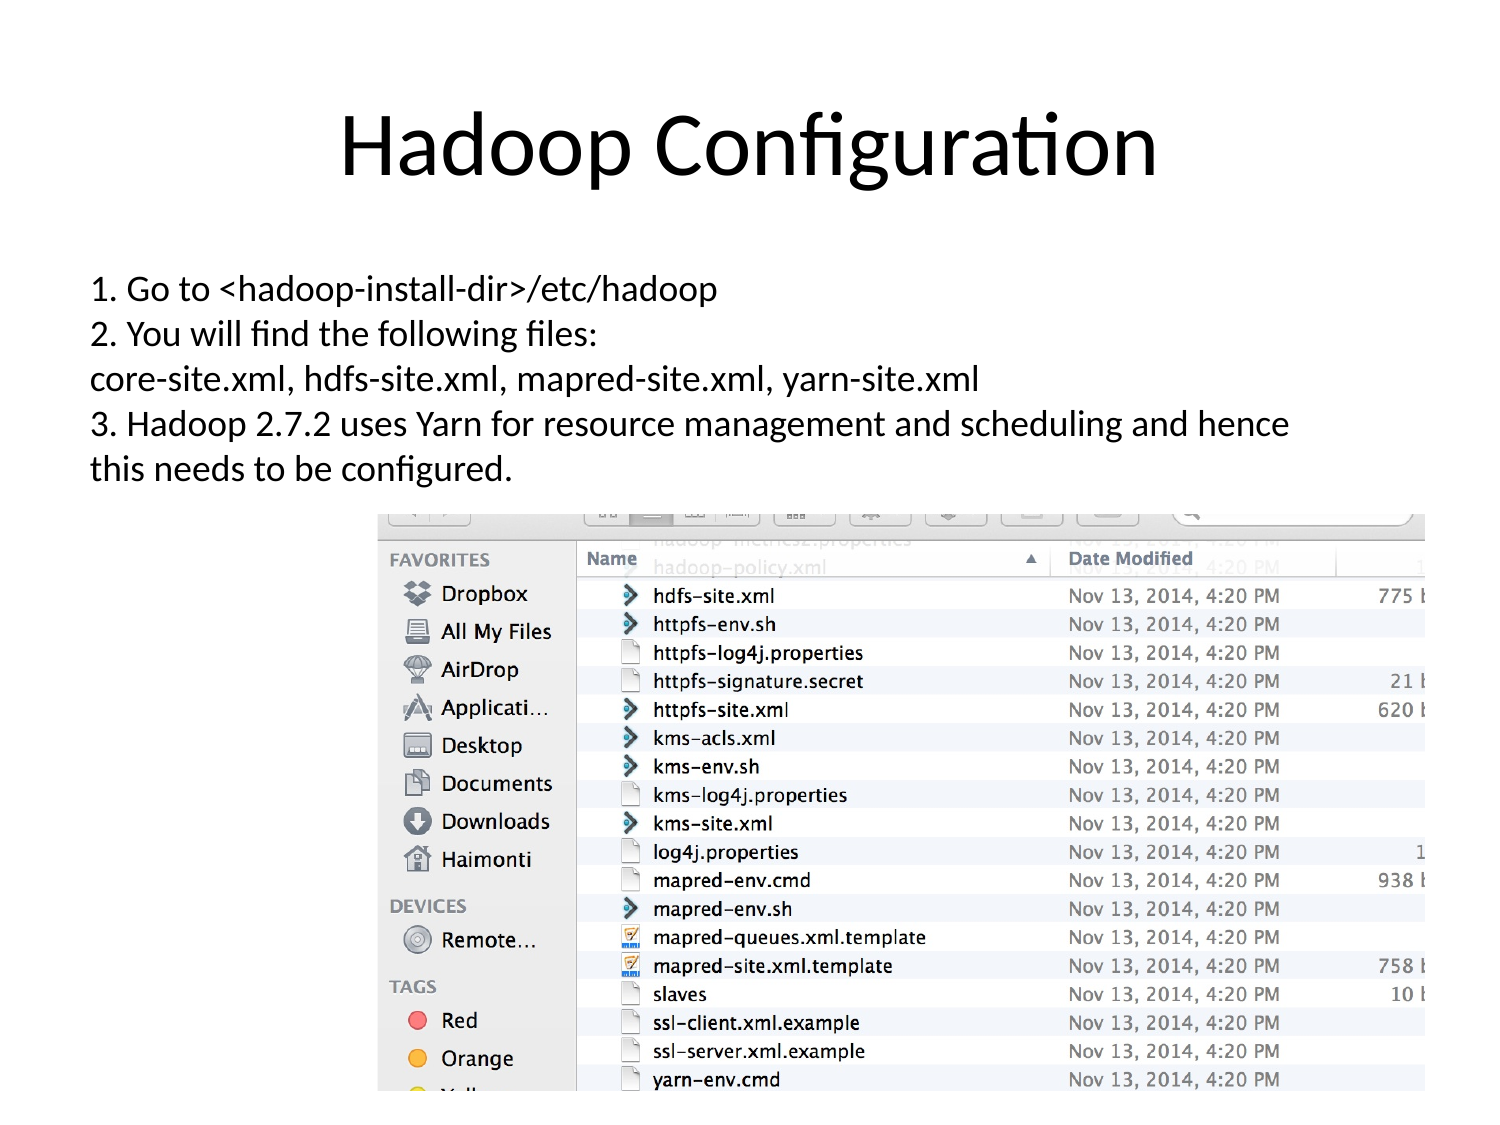

# Hadoop Configuration
1. Go to <hadoop-install-dir>/etc/hadoop
2. You will find the following files:
core-site.xml, hdfs-site.xml, mapred-site.xml, yarn-site.xml
3. Hadoop 2.7.2 uses Yarn for resource management and scheduling and hence this needs to be configured.